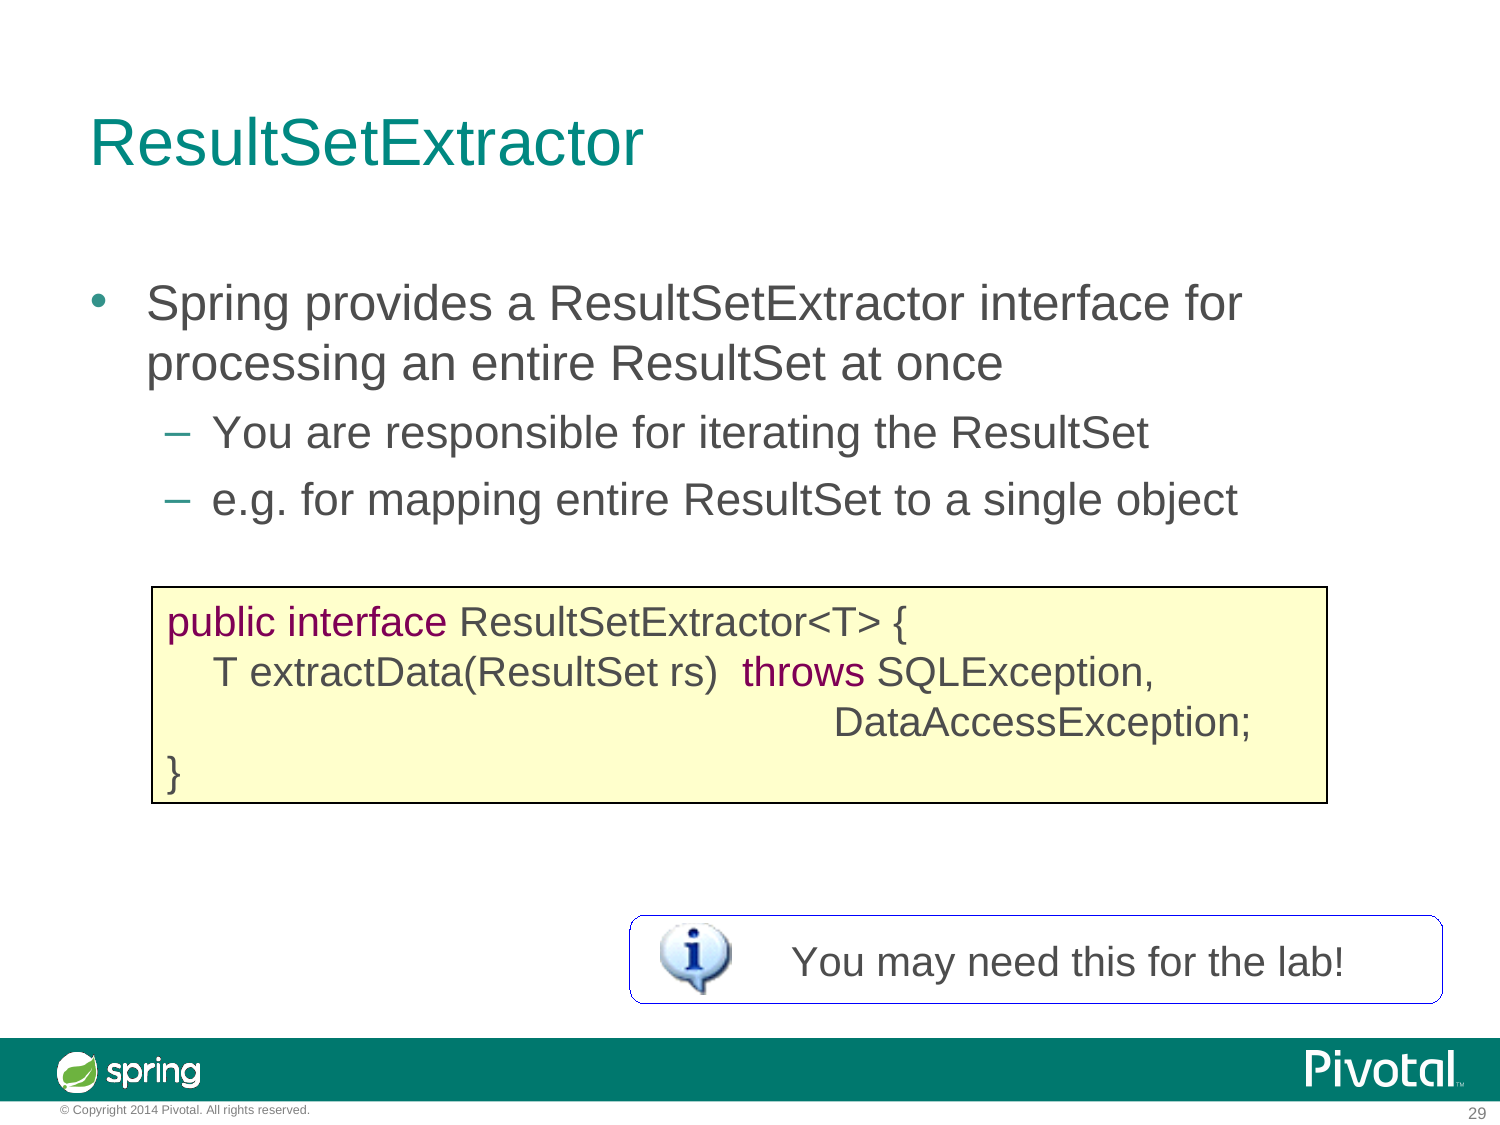

# ResultSetExtractor
Spring provides a ResultSetExtractor interface for processing an entire ResultSet at once
You are responsible for iterating the ResultSet
e.g. for mapping entire ResultSet to a single object
public interface ResultSetExtractor<T> {
 T extractData(ResultSet rs) throws SQLException,
 DataAccessException;
}
You may need this for the lab!